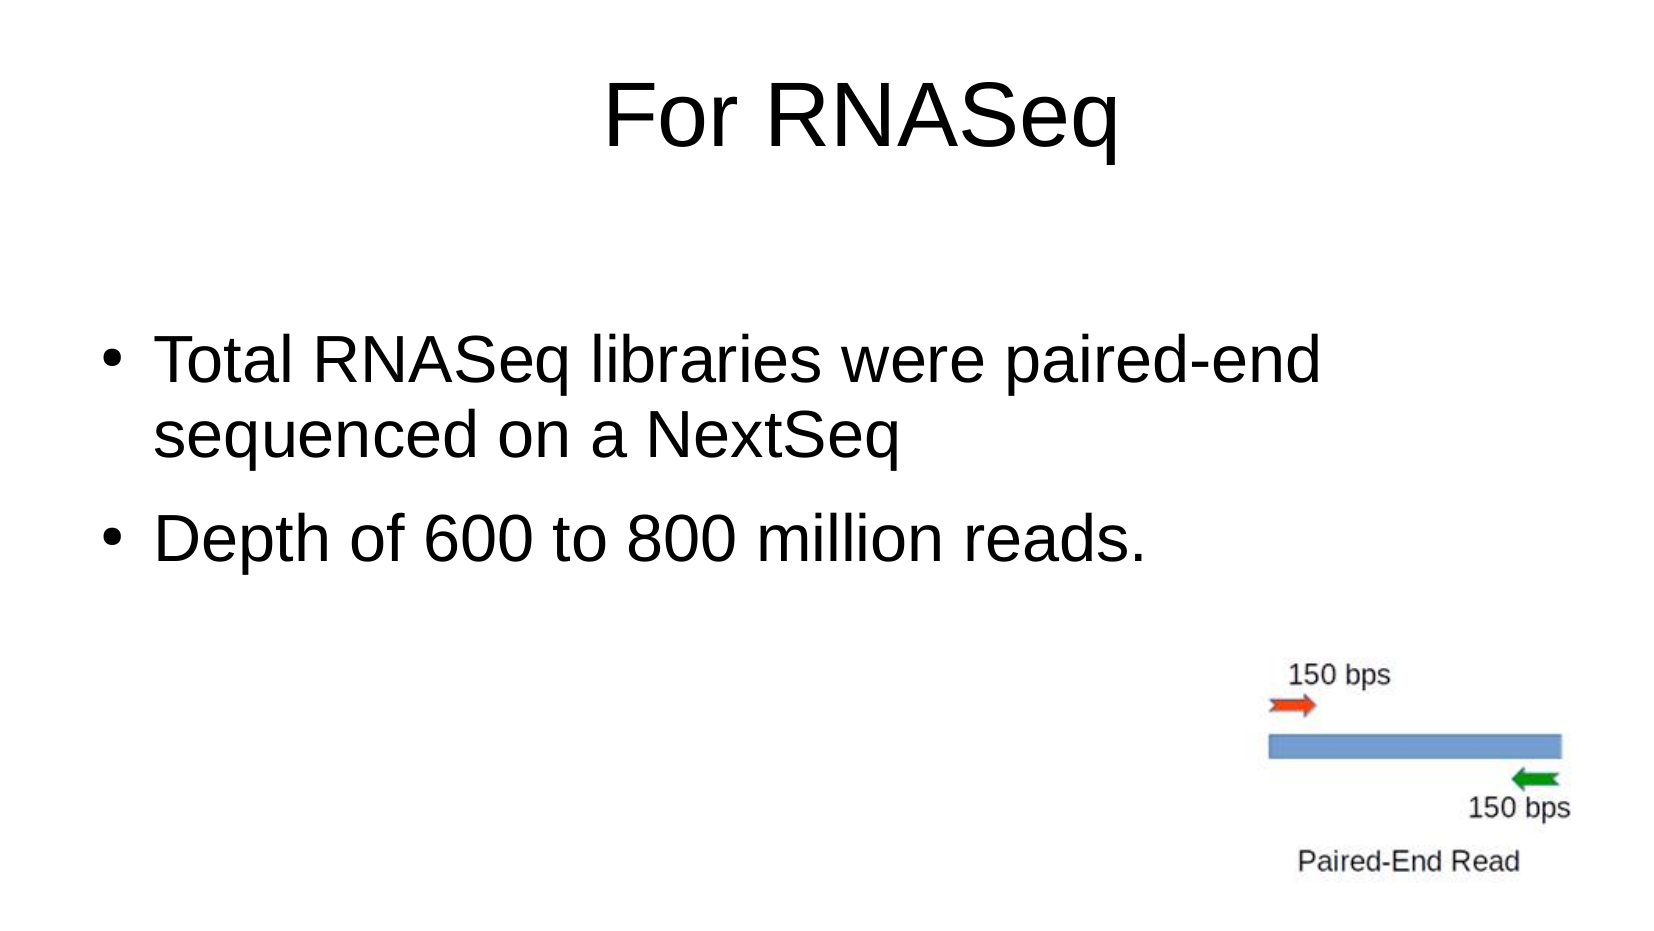

# For RNASeq
Total RNASeq libraries were paired-end sequenced on a NextSeq
Depth of 600 to 800 million reads.